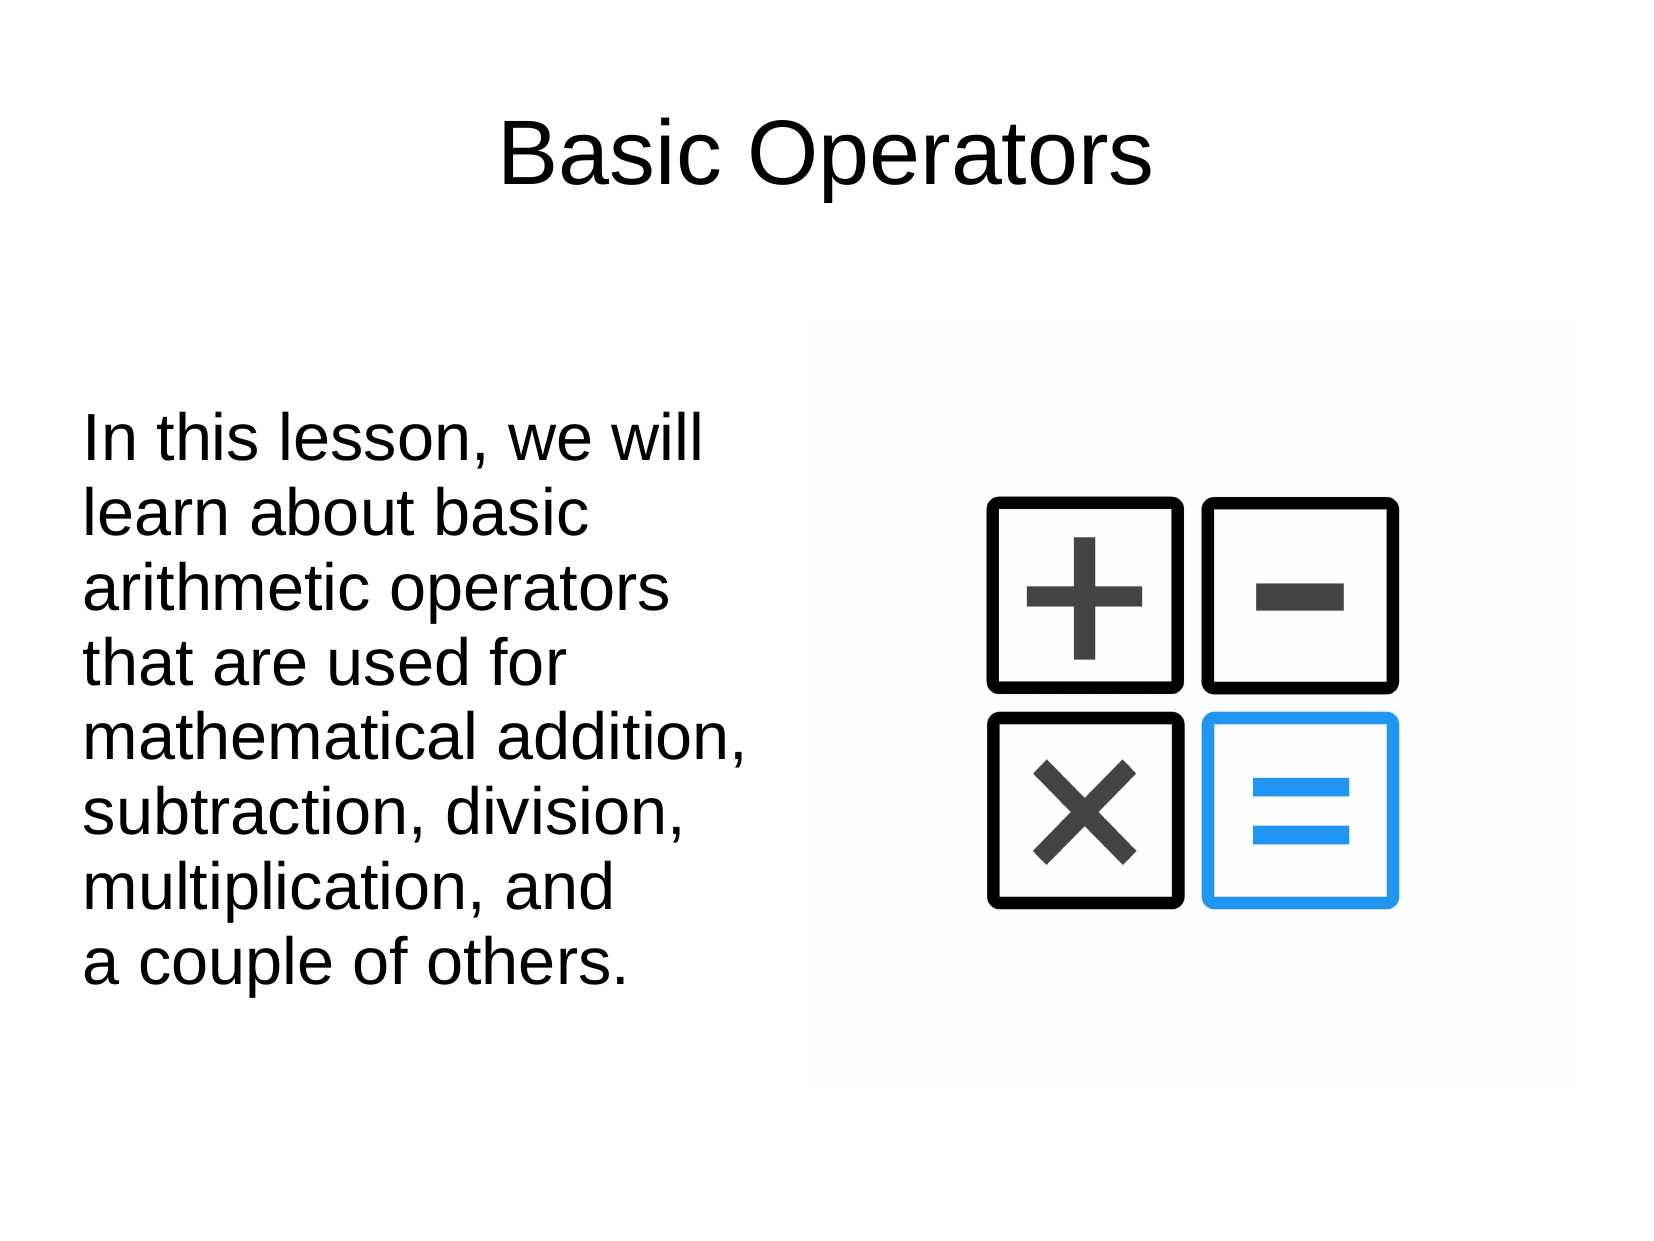

# Basic Operators
In this lesson, we will
learn about basic
arithmetic operators
that are used for
mathematical addition,
subtraction, division,
multiplication, and
a couple of others.